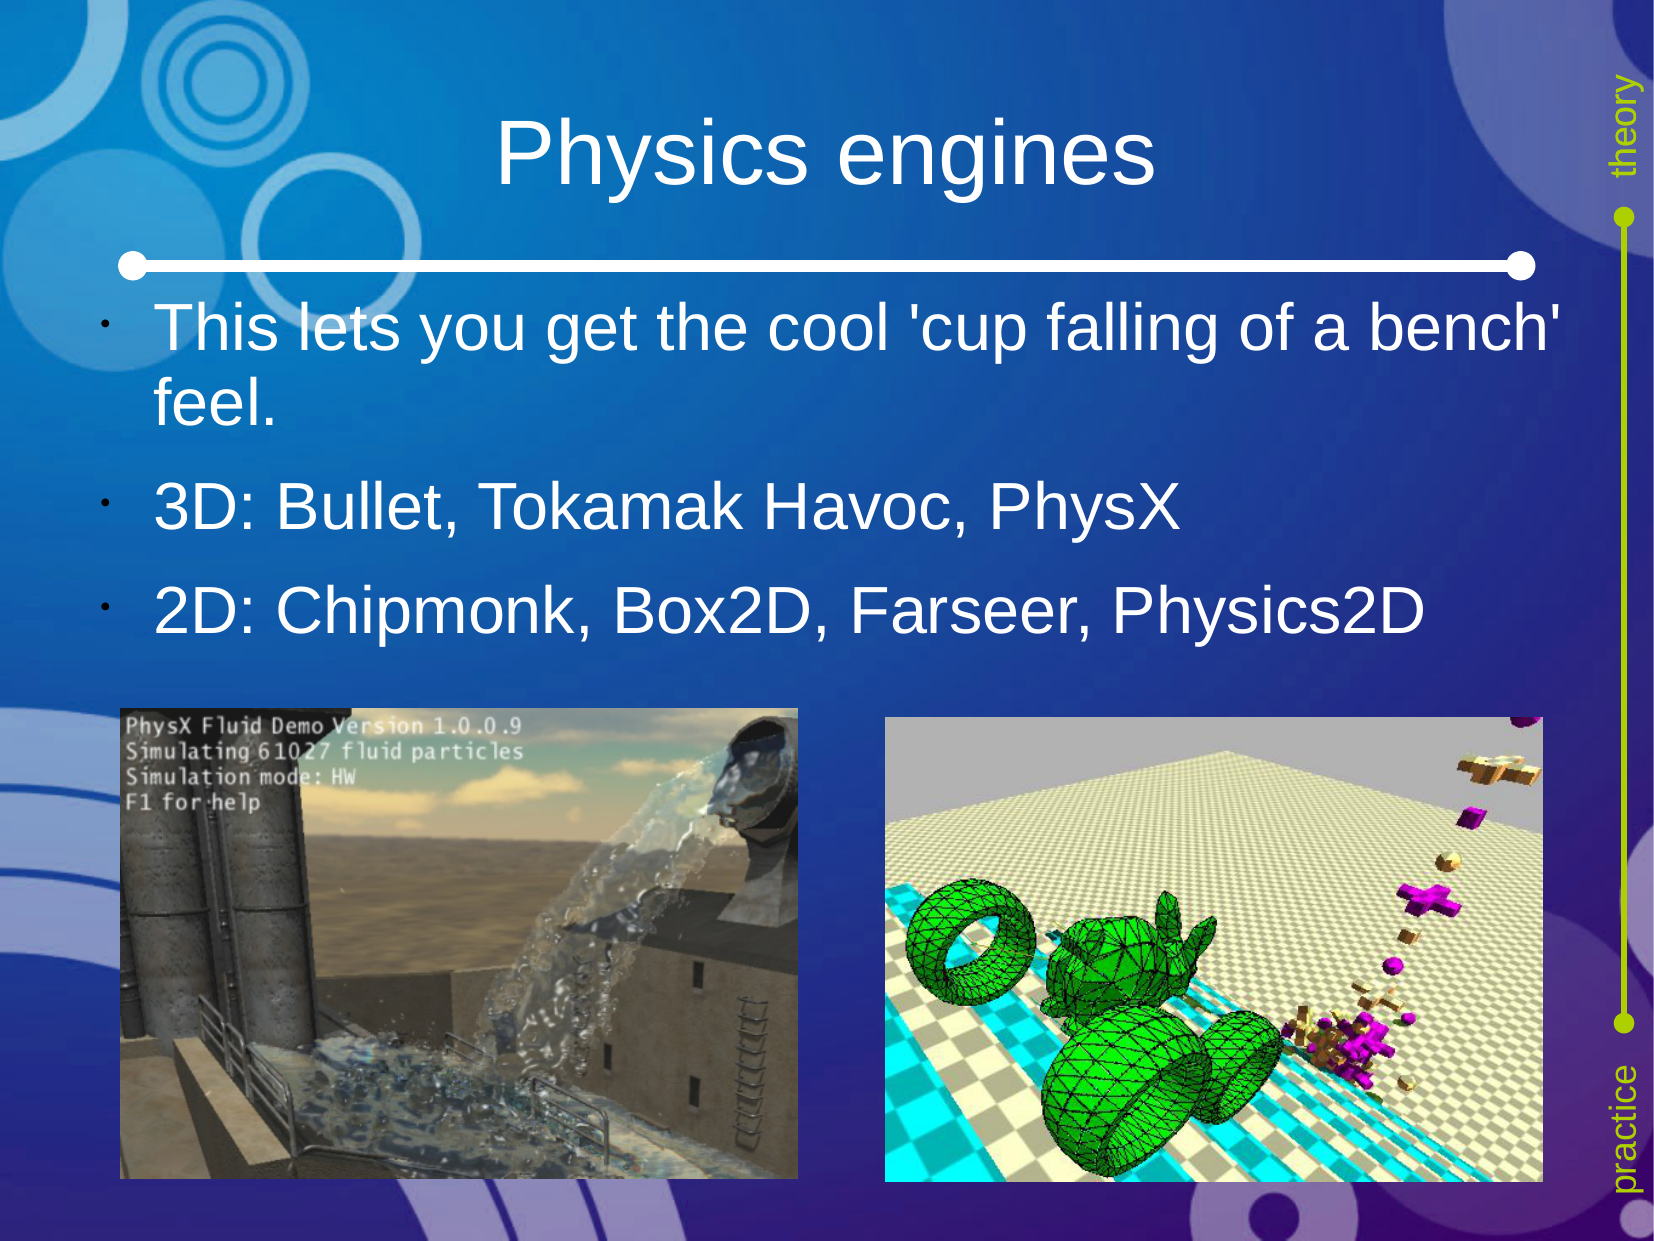

# Physics engines
This lets you get the cool 'cup falling of a bench' feel.
3D: Bullet, Tokamak Havoc, PhysX
2D: Chipmonk, Box2D, Farseer, Physics2D